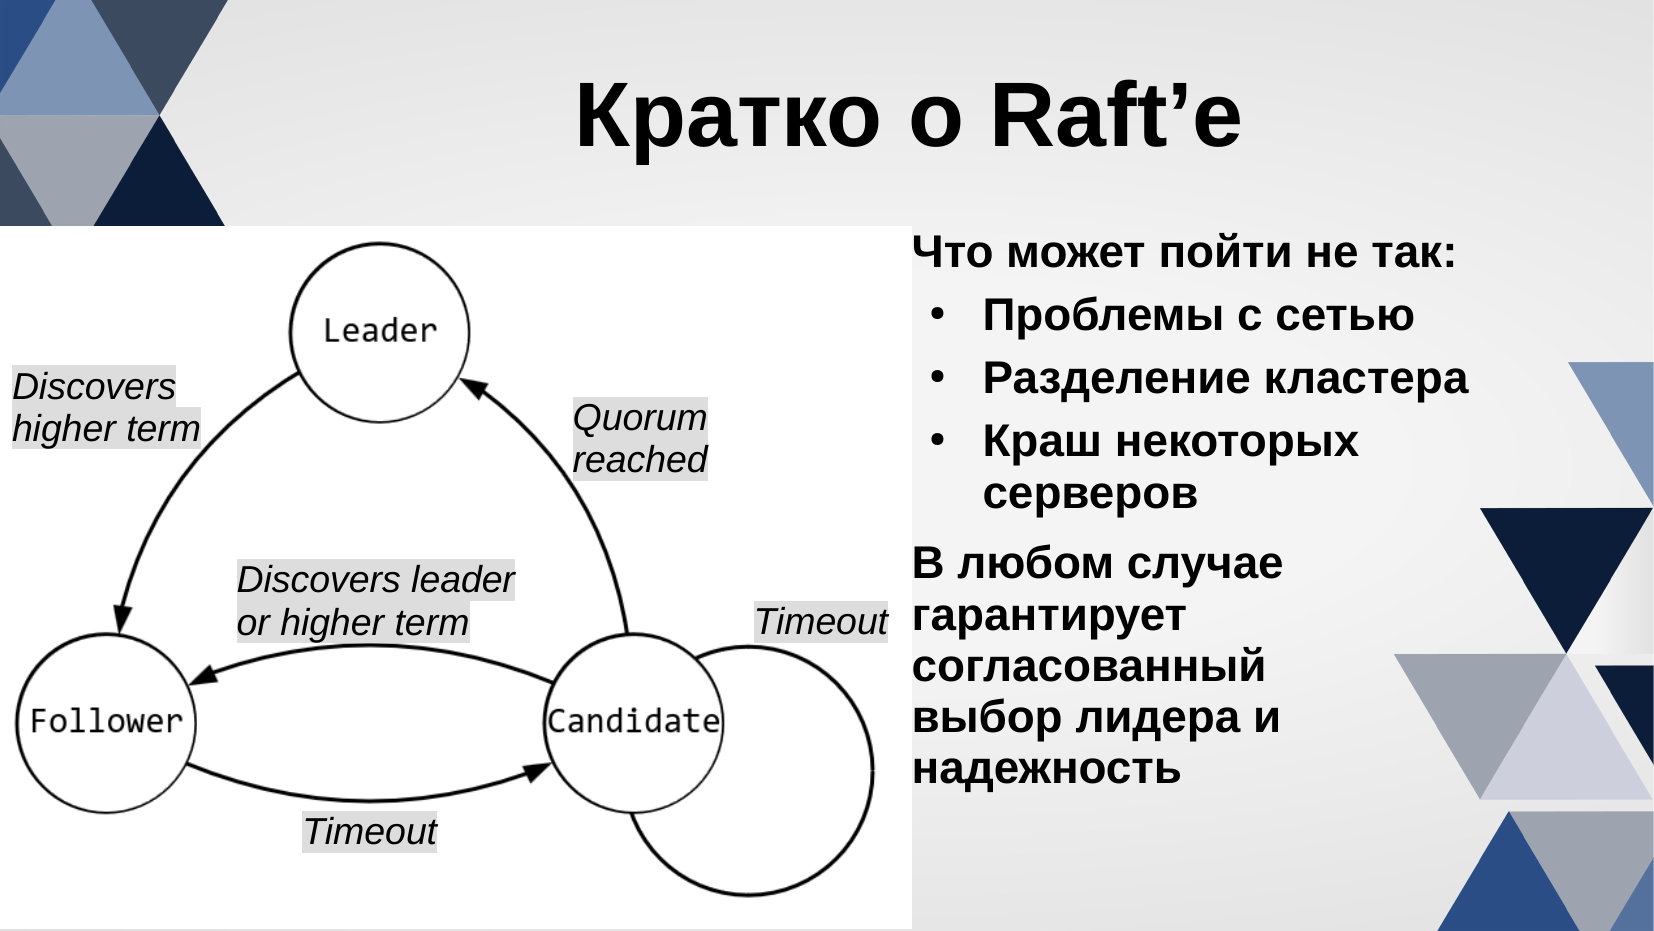

Кратко о Raft’е
# Что может пойти не так:
Проблемы с сетью
Разделение кластера
Краш некоторых серверов
Discovers higher term
Quorum reached
В любом случае гарантирует согласованный выбор лидера и надежность
Discovers leader or higher term
Timeout
Timeout